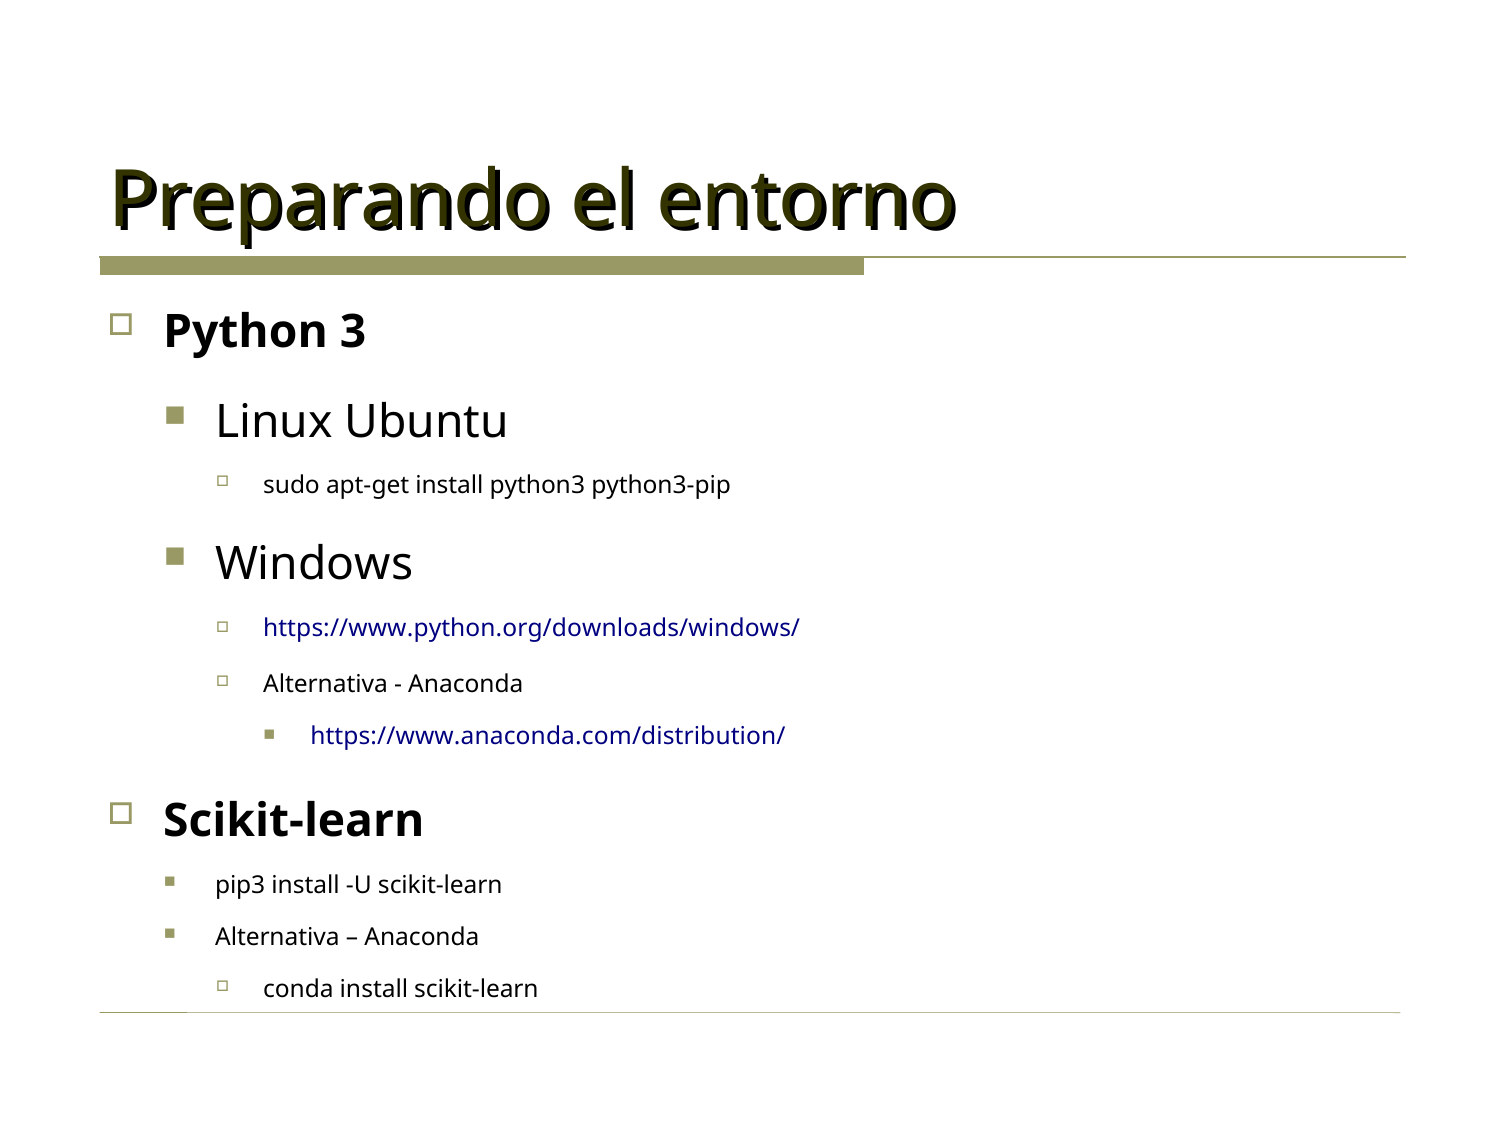

# Preparando el entorno
Python 3
Linux Ubuntu
sudo apt-get install python3 python3-pip
Windows
https://www.python.org/downloads/windows/
Alternativa - Anaconda
https://www.anaconda.com/distribution/
Scikit-learn
pip3 install -U scikit-learn
Alternativa – Anaconda
conda install scikit-learn